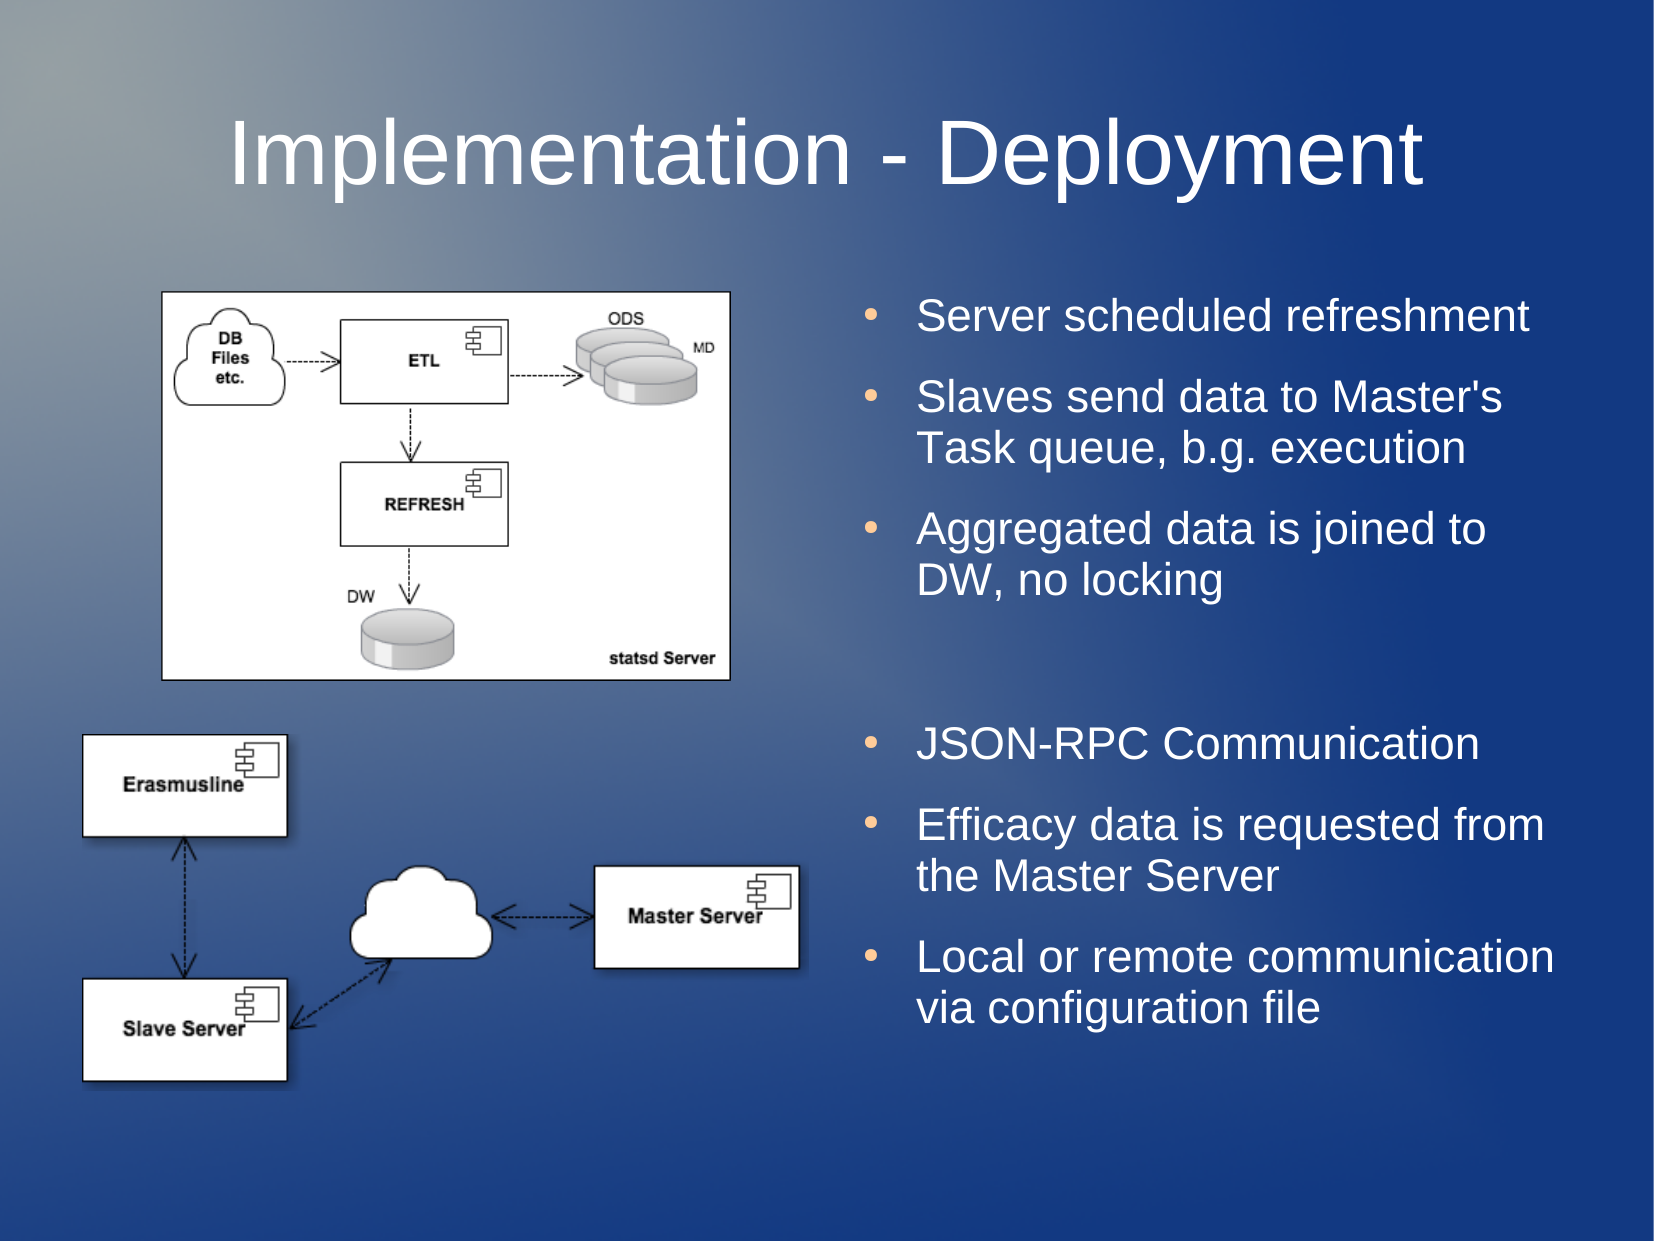

# Implementation - Deployment
Server scheduled refreshment
Slaves send data to Master's Task queue, b.g. execution
Aggregated data is joined to DW, no locking
JSON-RPC Communication
Efficacy data is requested from the Master Server
Local or remote communication via configuration file